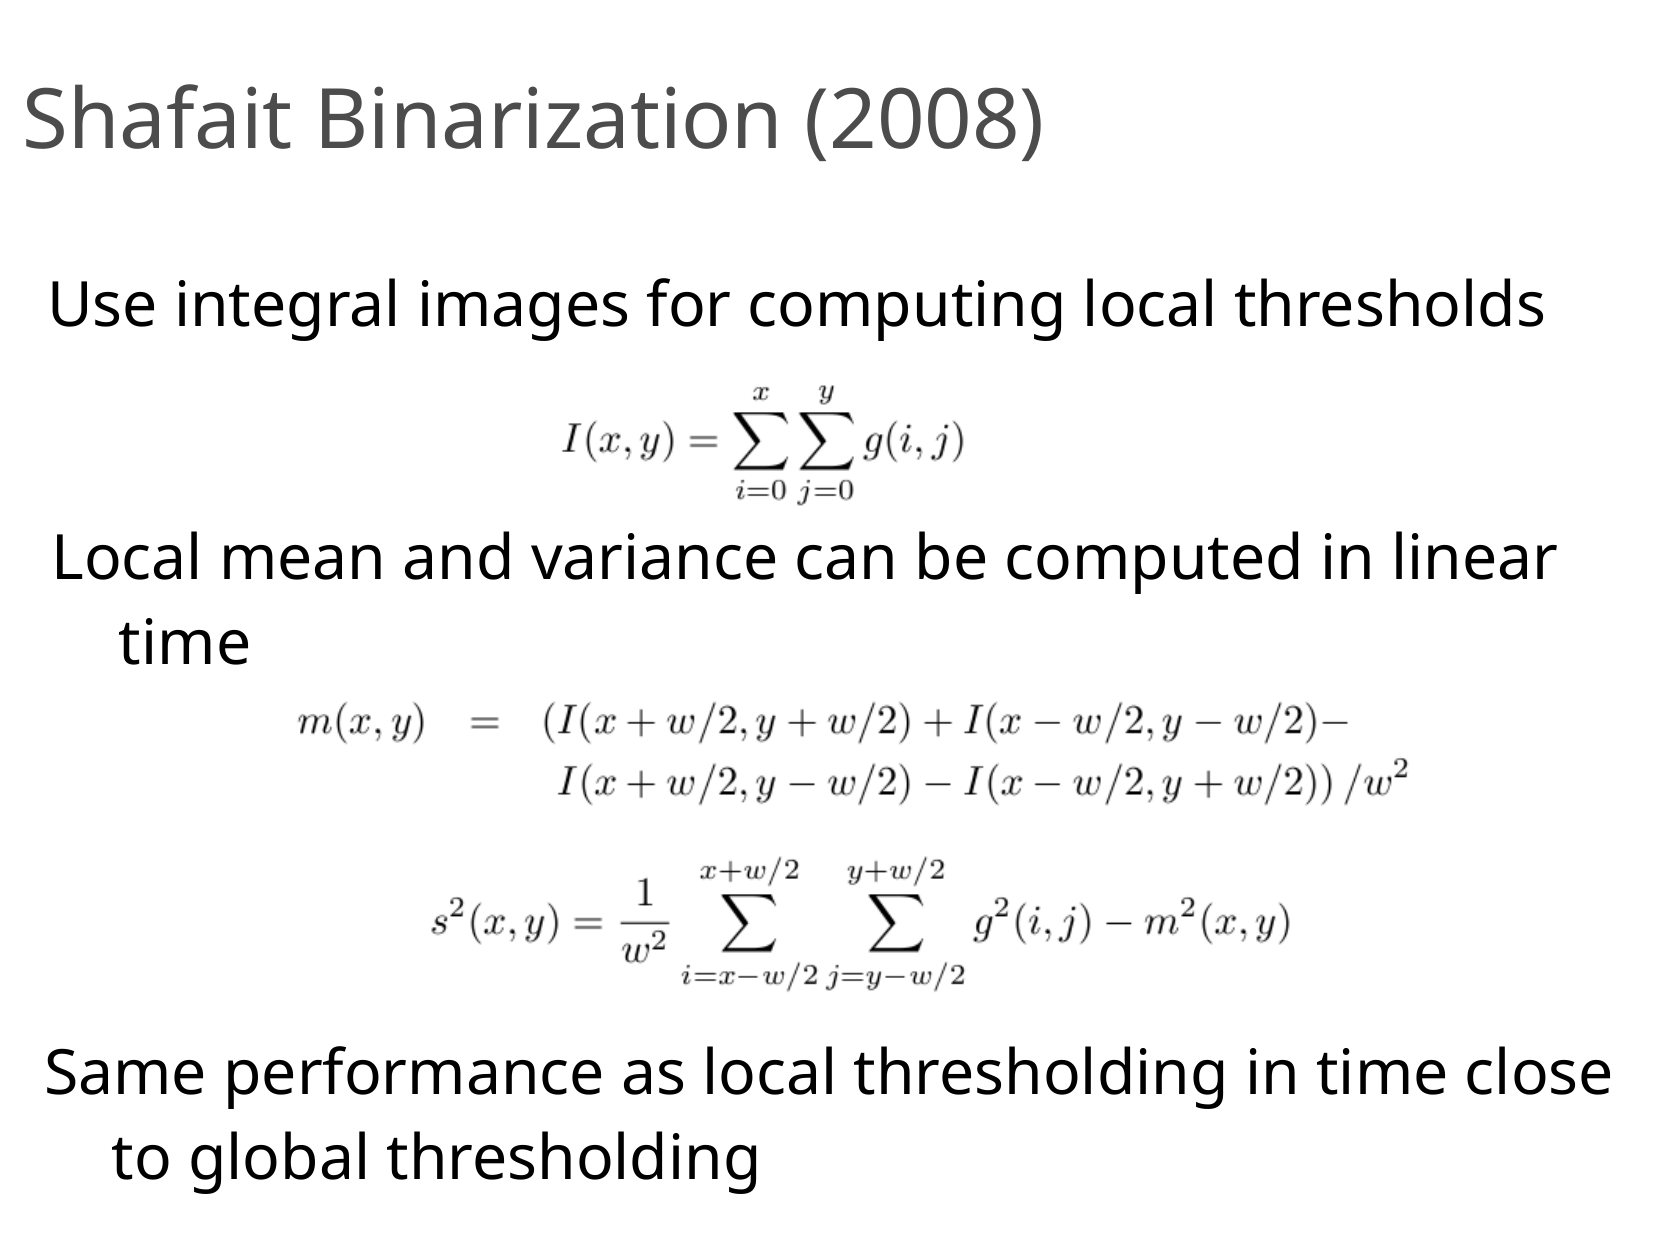

# Shafait Binarization (2008)
Use integral images for computing local thresholds
Local mean and variance can be computed in linear time
Same performance as local thresholding in time close to global thresholding